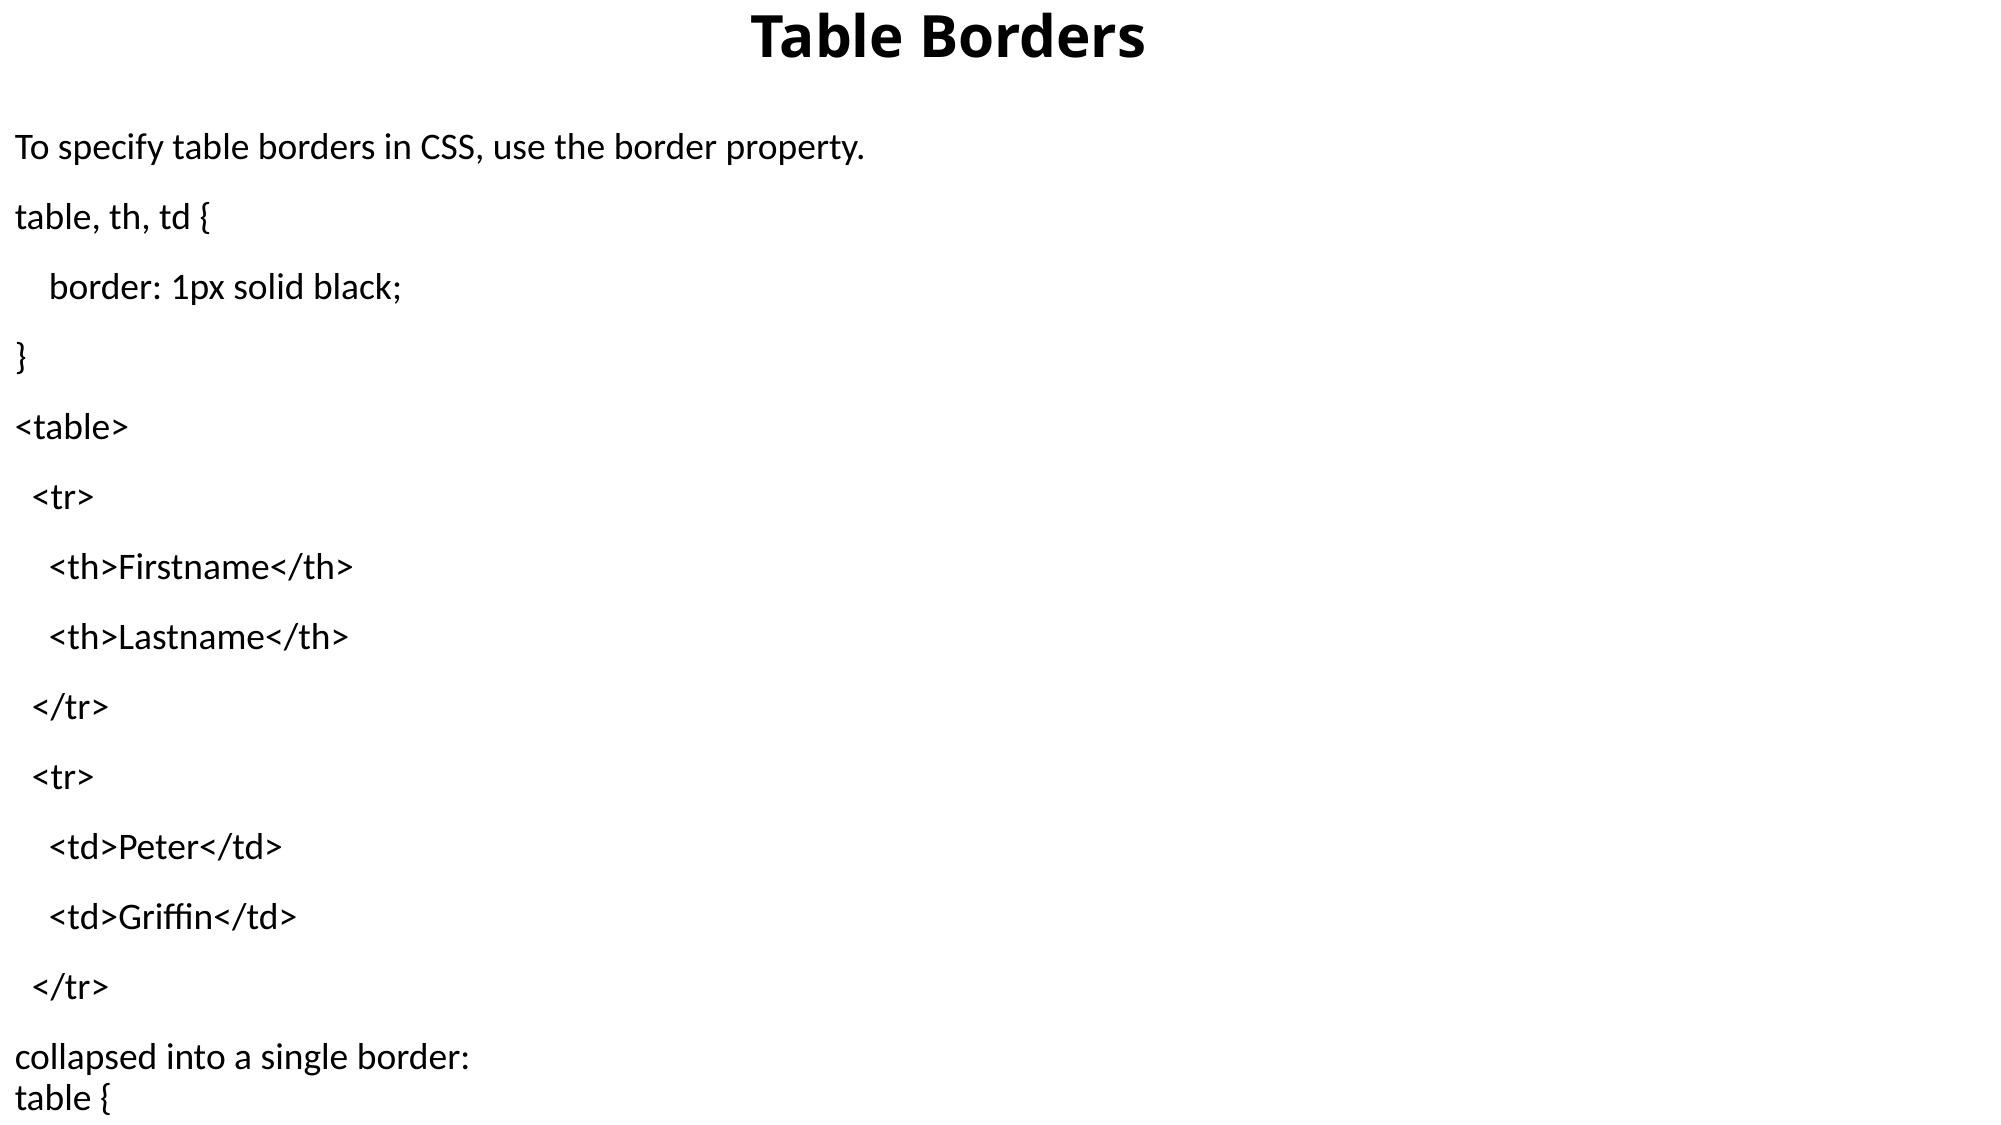

# Table Borders
To specify table borders in CSS, use the border property.
table, th, td {
 border: 1px solid black;
}
<table>
 <tr>
 <th>Firstname</th>
 <th>Lastname</th>
 </tr>
 <tr>
 <td>Peter</td>
 <td>Griffin</td>
 </tr>
collapsed into a single border:
table {
 border-collapse: collapse;
}